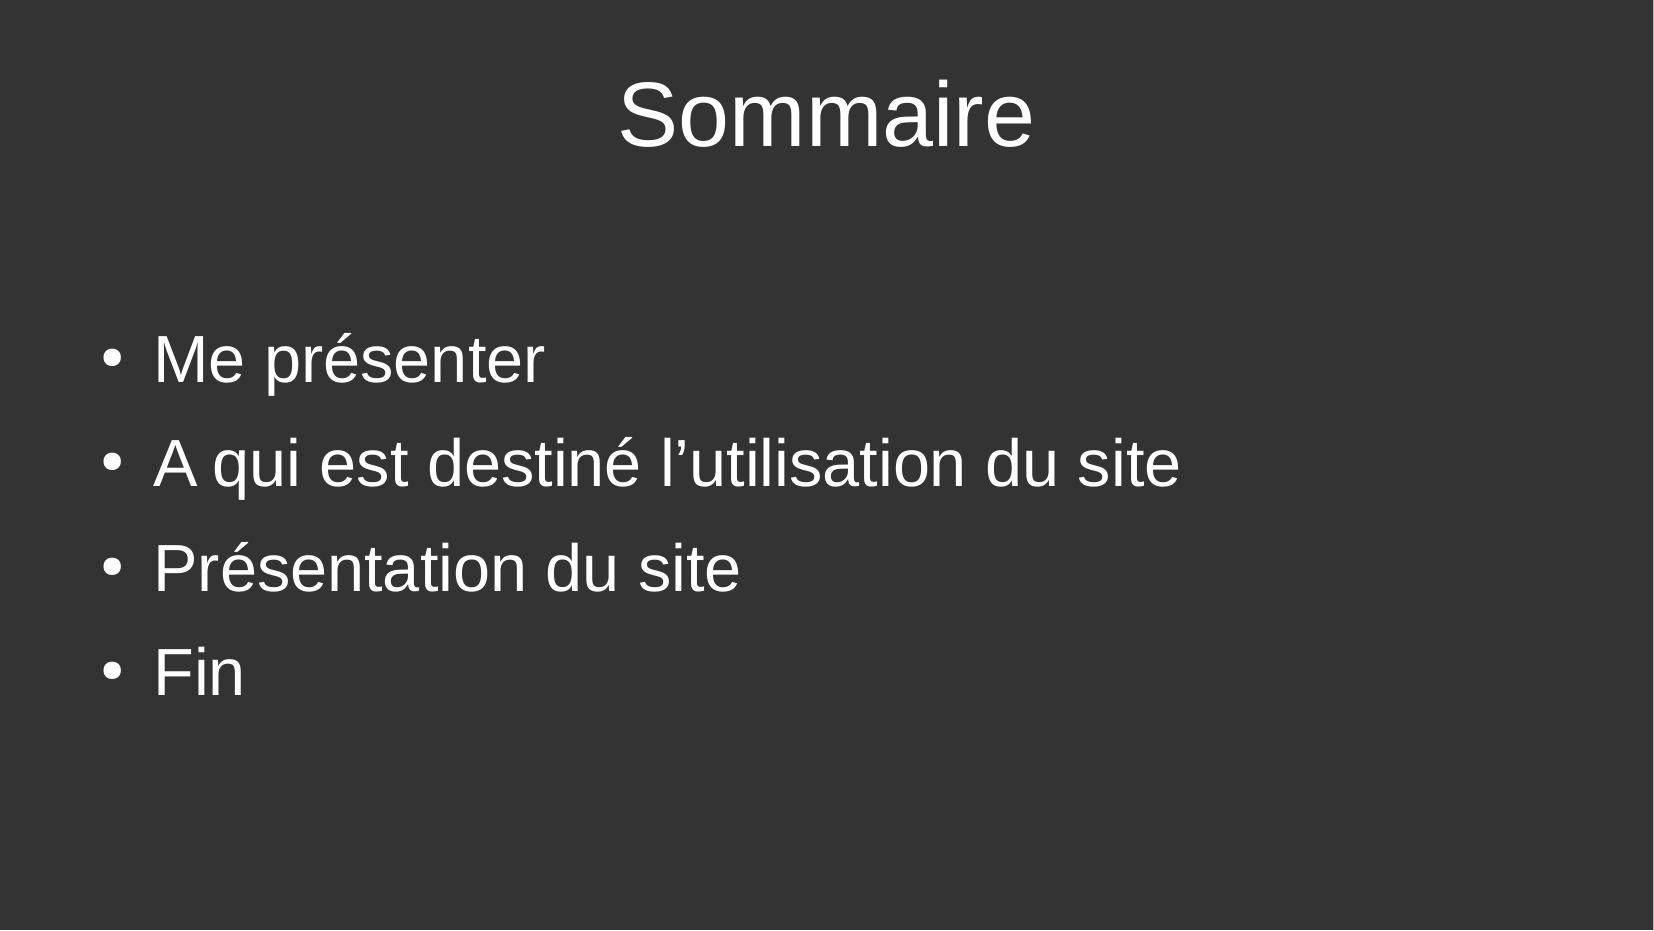

# Sommaire
Me présenter
A qui est destiné l’utilisation du site
Présentation du site
Fin